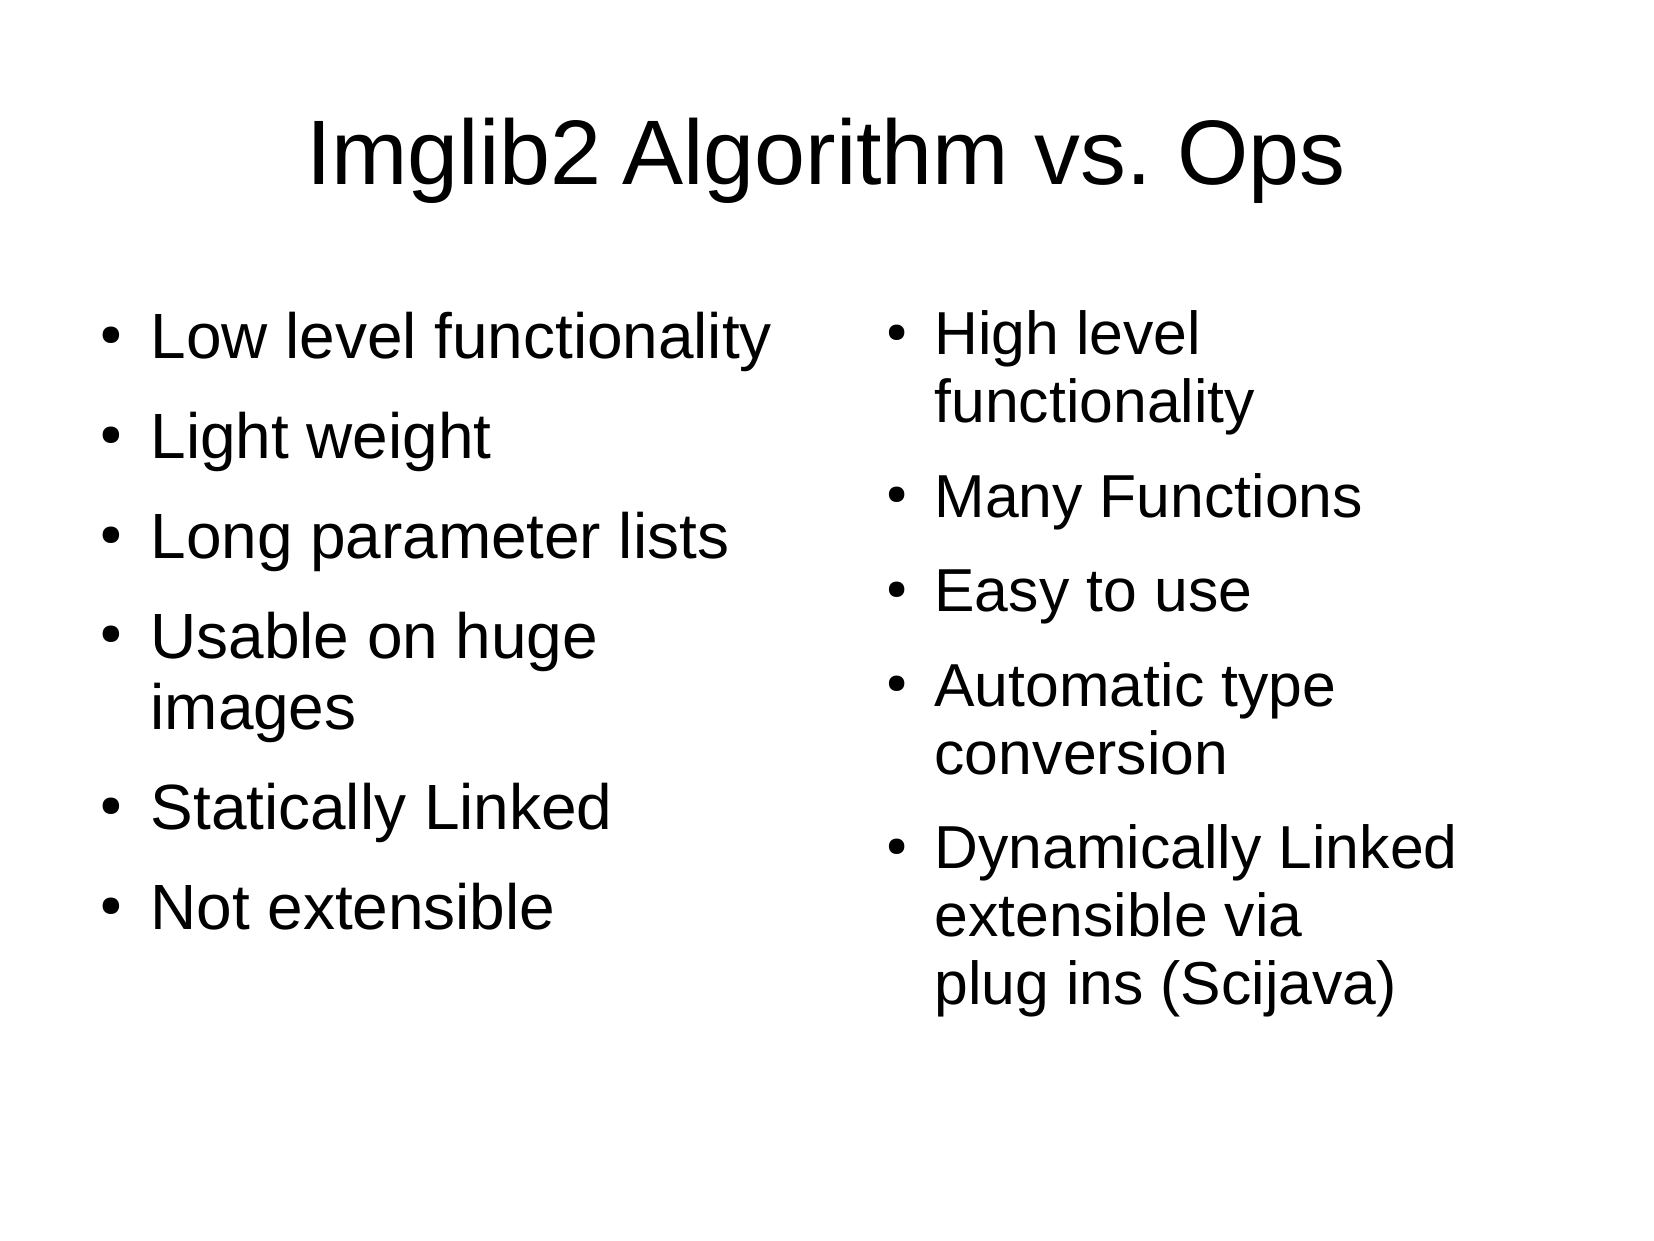

# Imglib2 Algorithm vs. Ops
High level
functionality
Many Functions
Easy to use
Automatic type conversion
Dynamically Linked
extensible via
plug ins (Scijava)
Low level functionality
Light weight
Long parameter lists
Usable on huge
images
Statically Linked
Not extensible